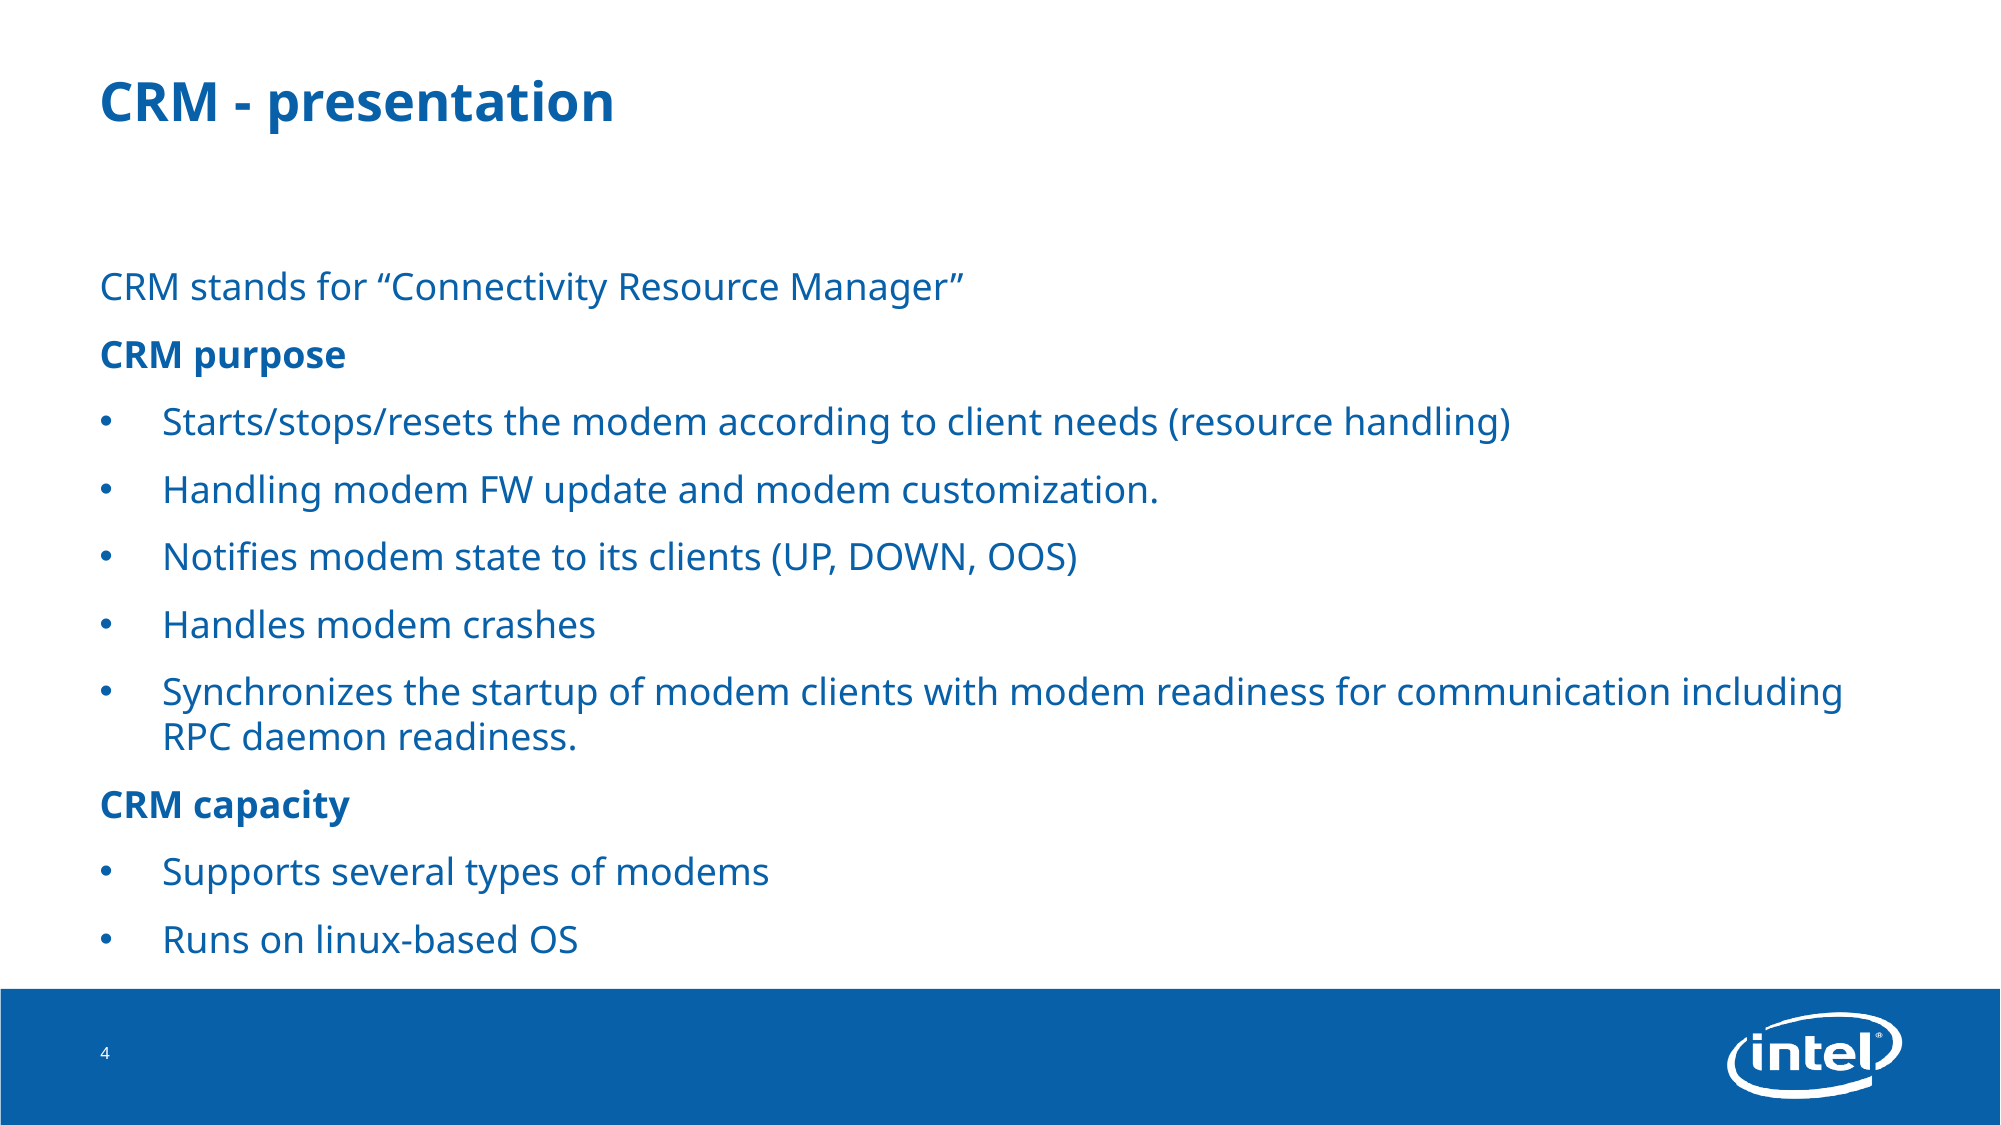

# CRM - presentation
CRM stands for “Connectivity Resource Manager”
CRM purpose
Starts/stops/resets the modem according to client needs (resource handling)
Handling modem FW update and modem customization.
Notifies modem state to its clients (UP, DOWN, OOS)
Handles modem crashes
Synchronizes the startup of modem clients with modem readiness for communication including RPC daemon readiness.
CRM capacity
Supports several types of modems
Runs on linux-based OS
2